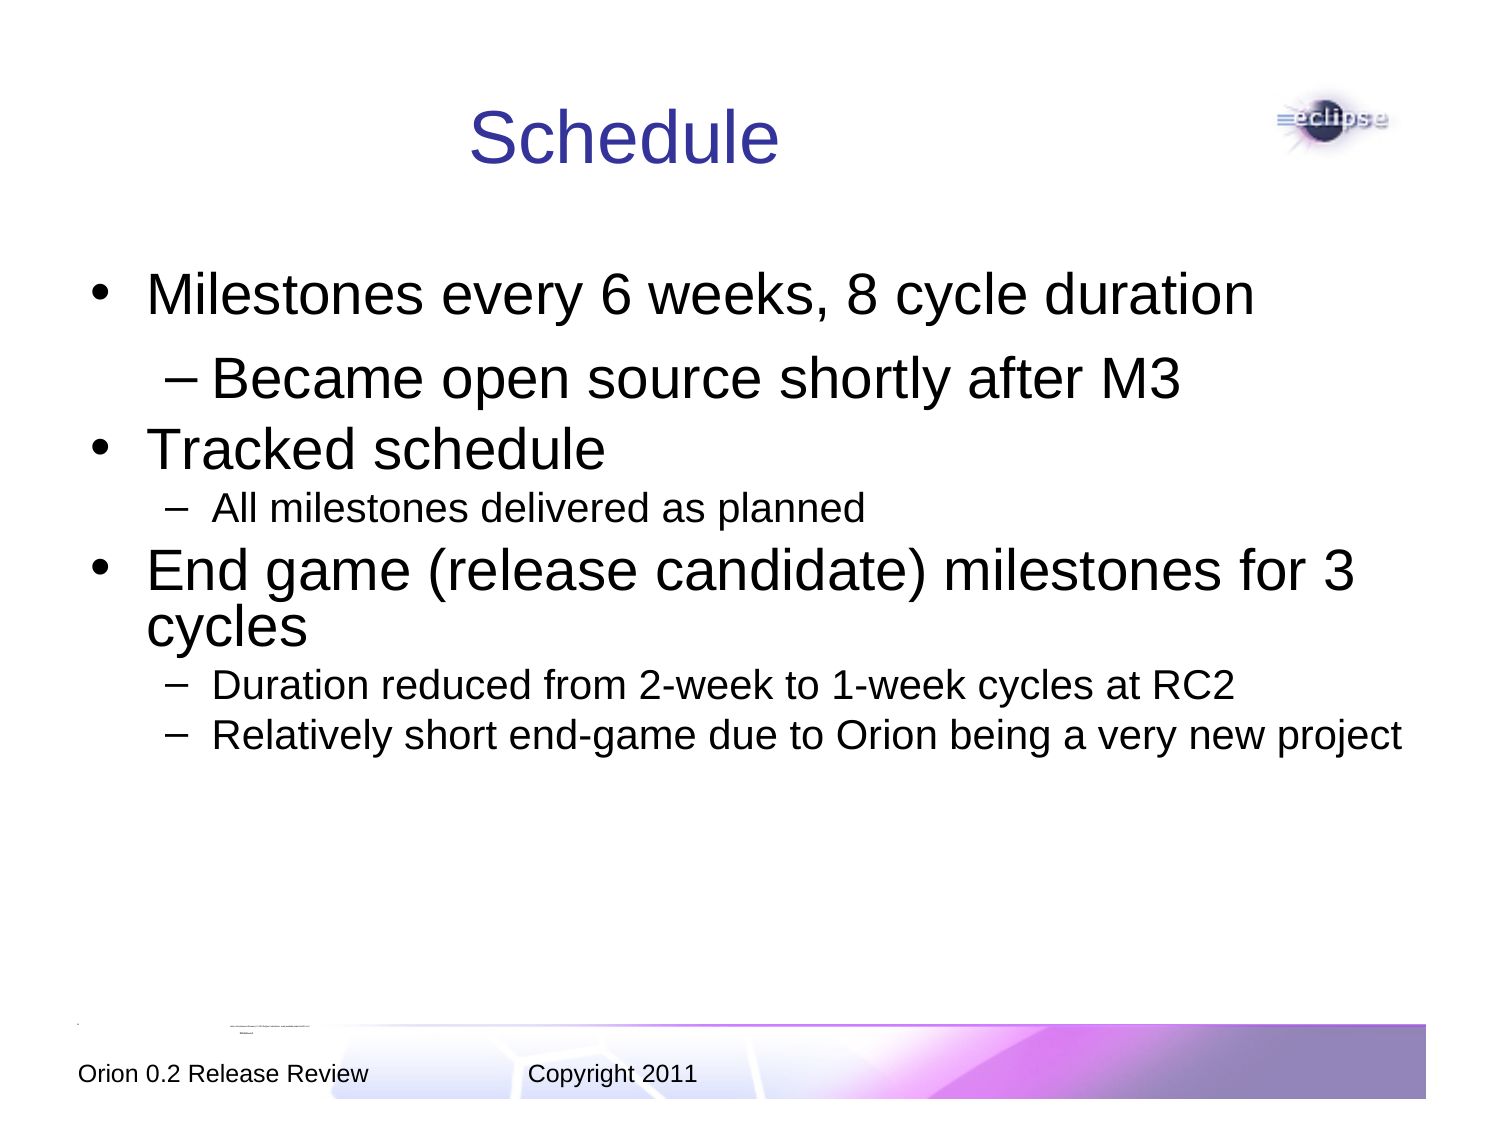

# Schedule
Milestones every 6 weeks, 8 cycle duration
Became open source shortly after M3
Tracked schedule
All milestones delivered as planned
End game (release candidate) milestones for 3 cycles
Duration reduced from 2-week to 1-week cycles at RC2
Relatively short end-game due to Orion being a very new project
14
Copyright 2011